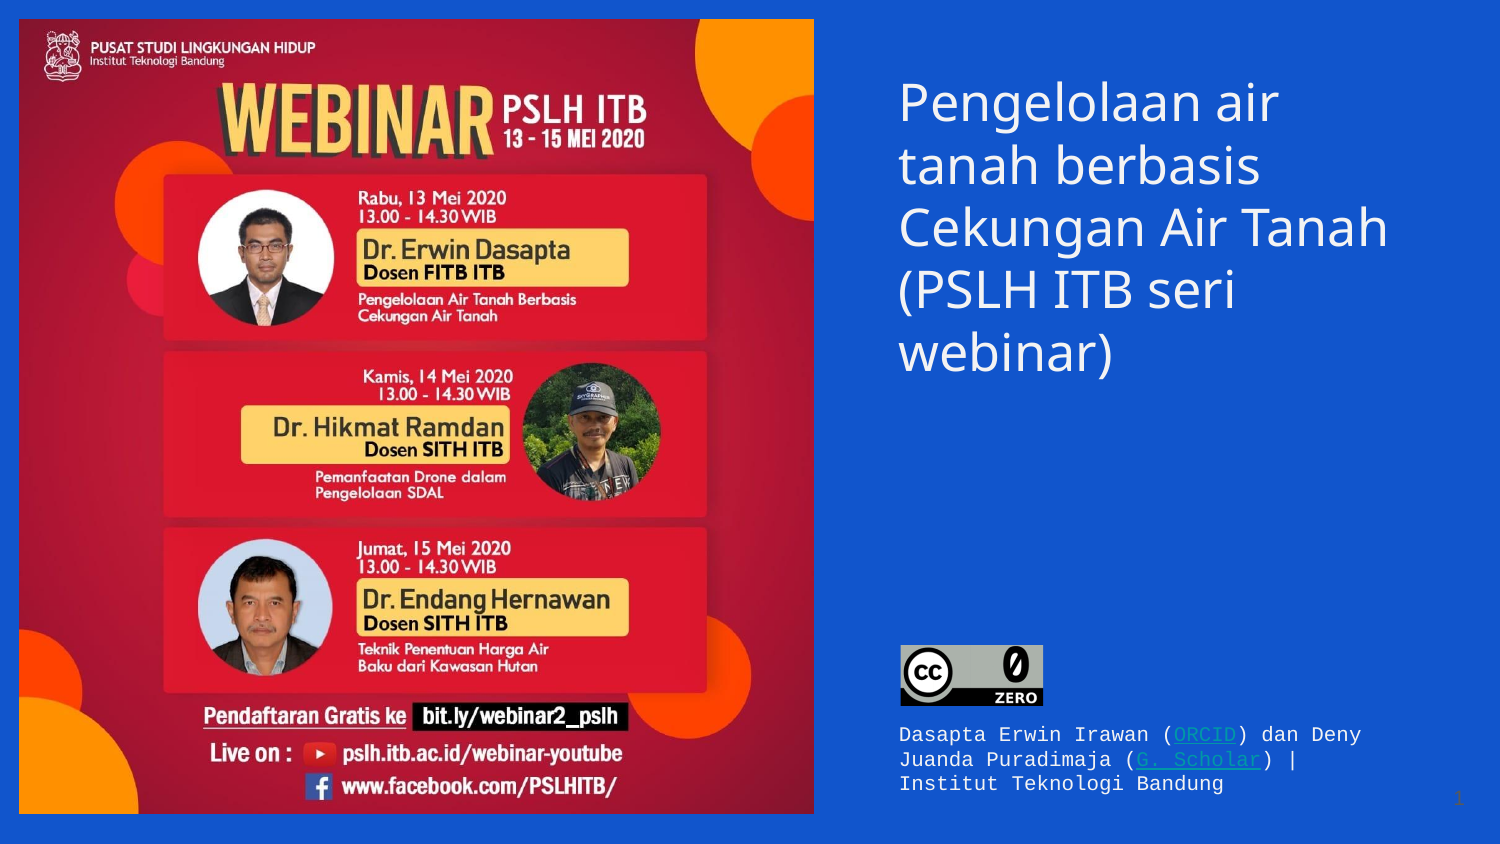

# Pengelolaan air tanah berbasis Cekungan Air Tanah (PSLH ITB seri webinar)
Dasapta Erwin Irawan (ORCID) dan Deny Juanda Puradimaja (G. Scholar) |
Institut Teknologi Bandung